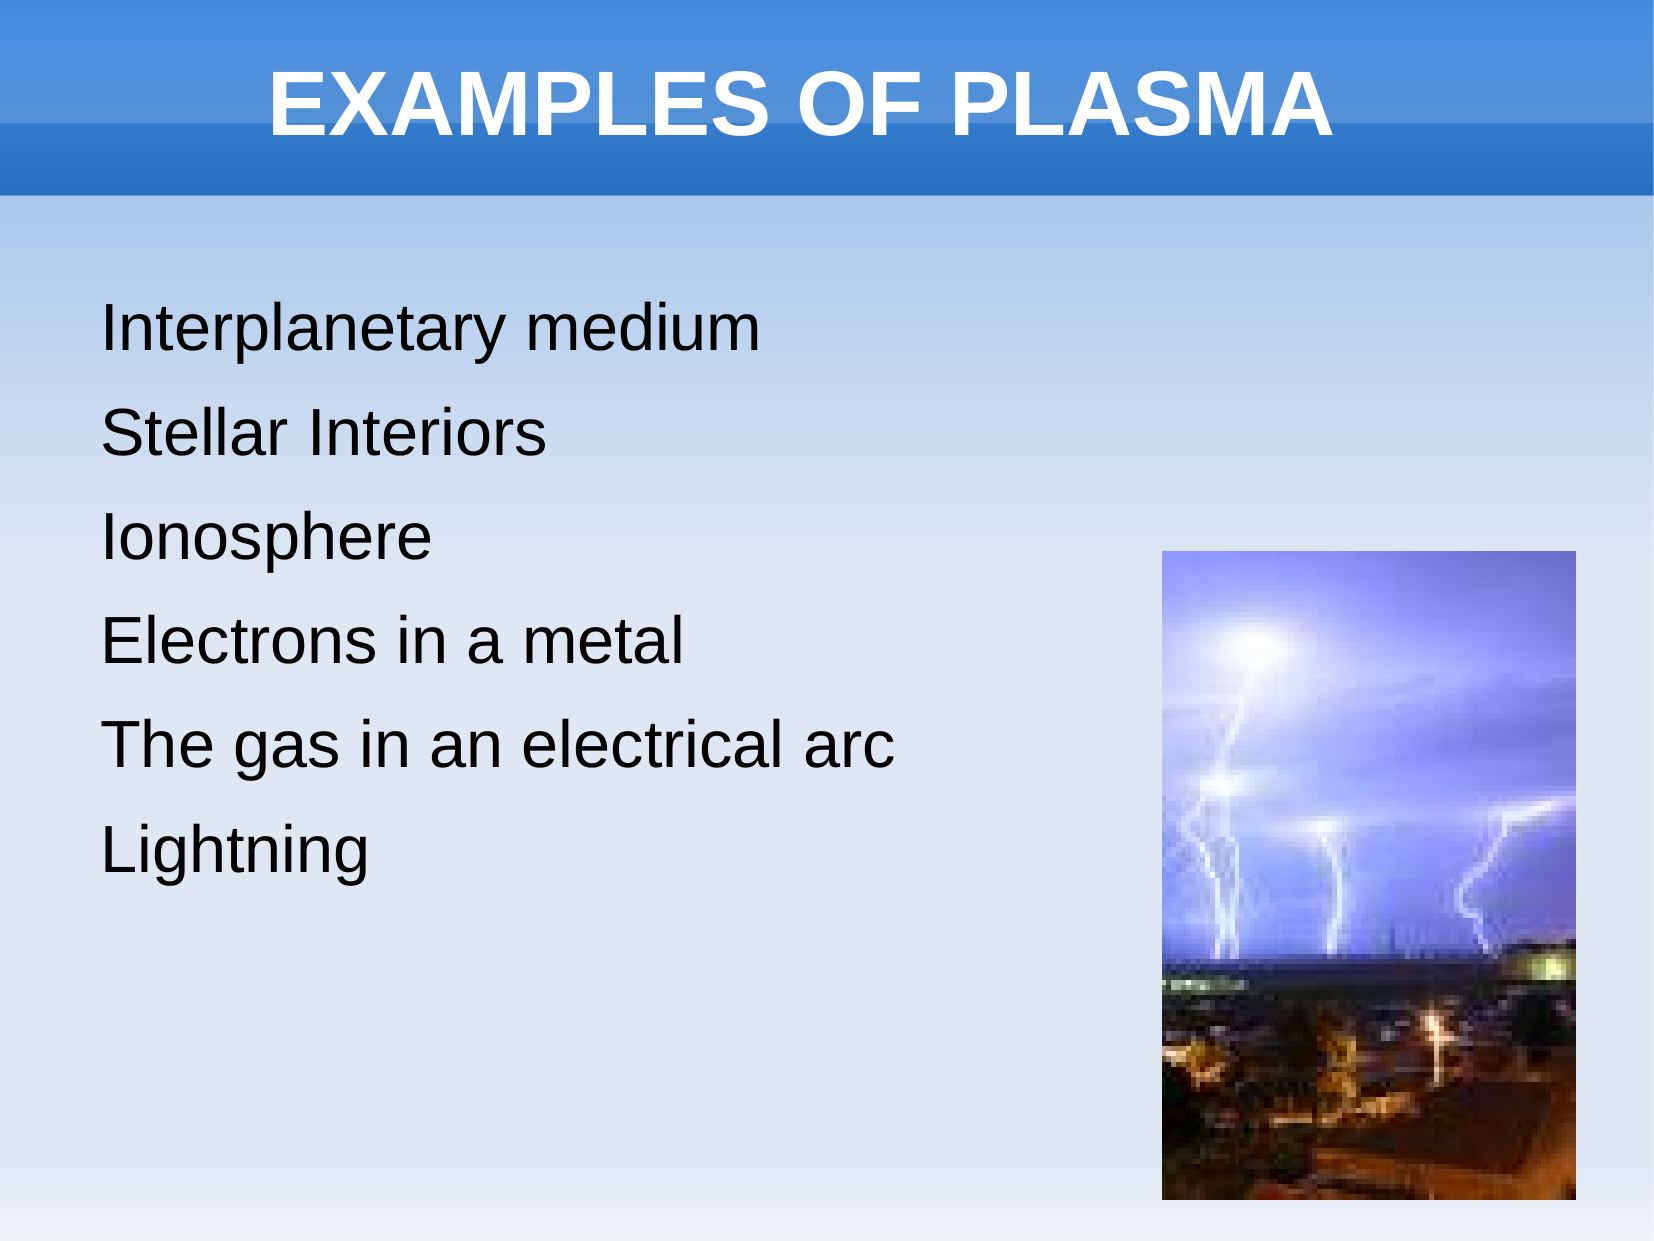

# EXAMPLES OF PLASMA
Interplanetary medium
Stellar Interiors
Ionosphere
Electrons in a metal
The gas in an electrical arc
Lightning